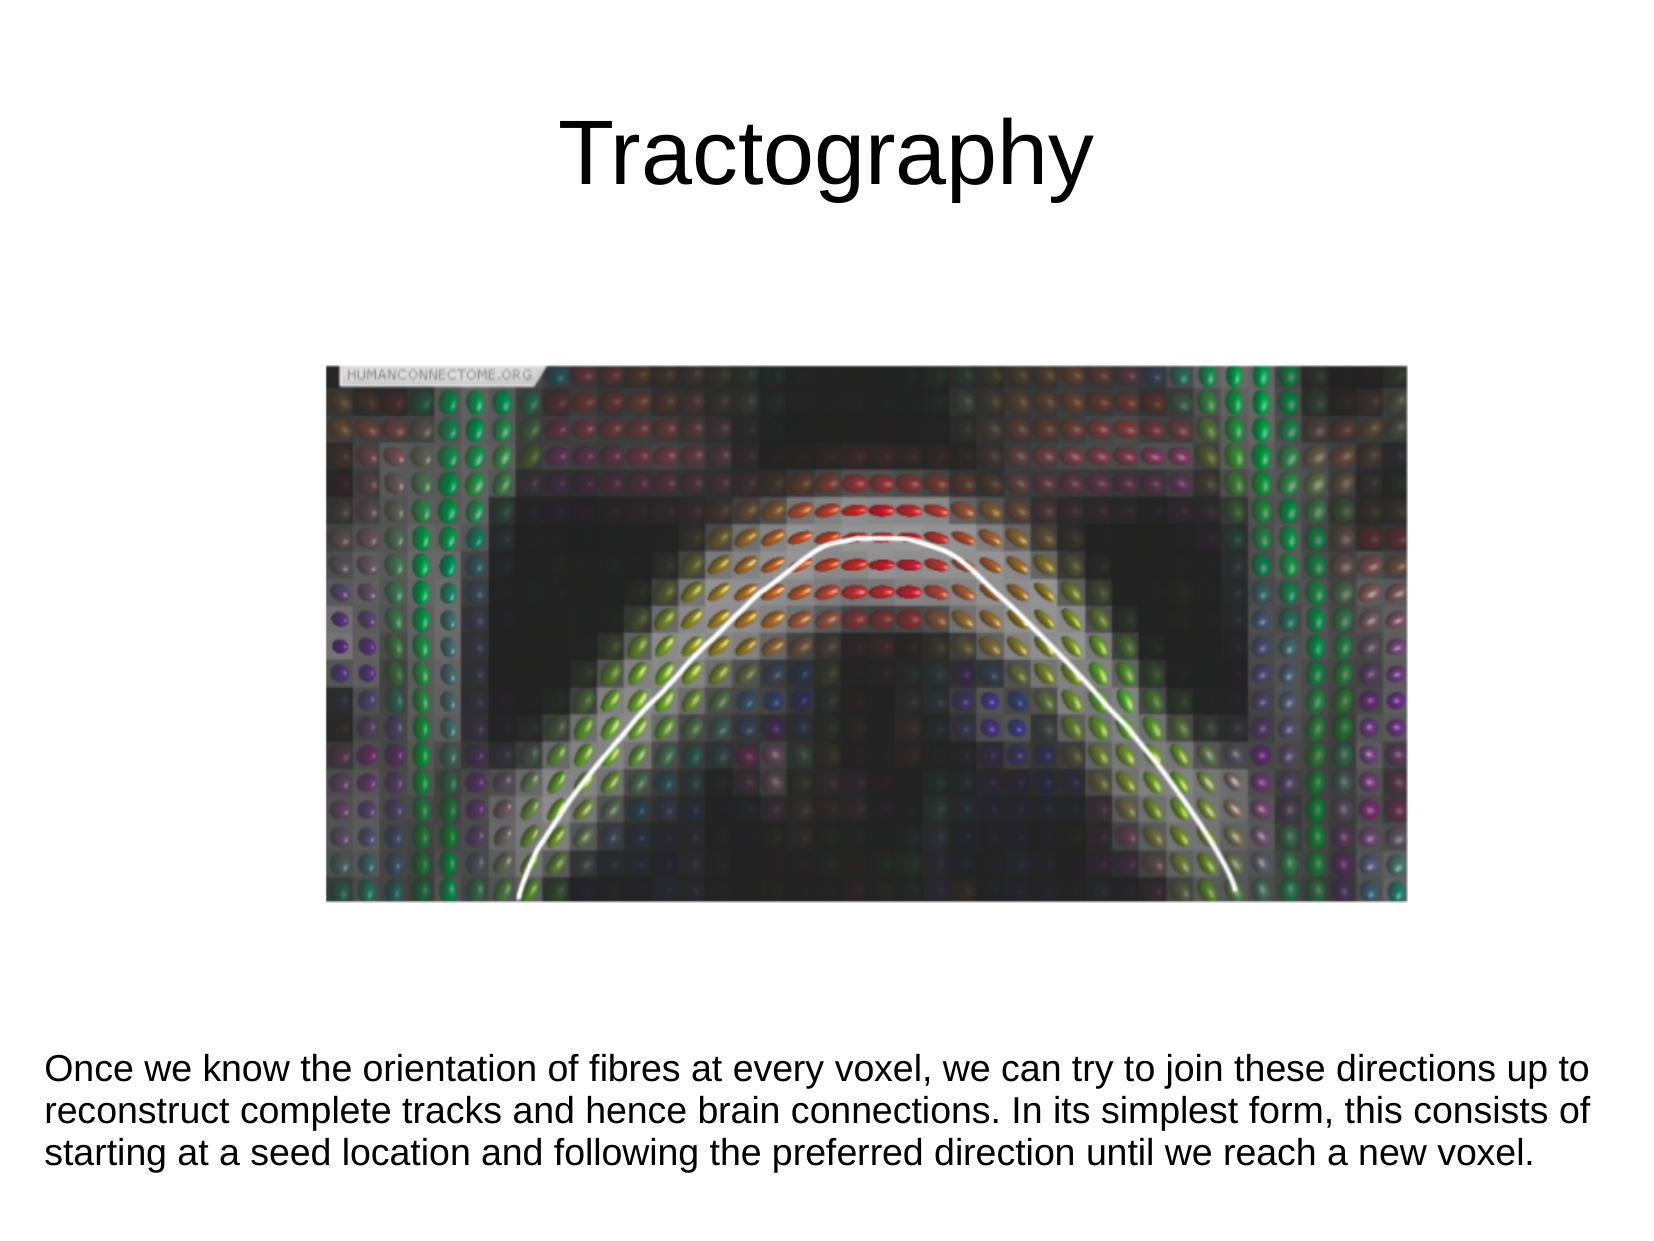

# Tractography
Once we know the orientation of fibres at every voxel, we can try to join these directions up to reconstruct complete tracks and hence brain connections. In its simplest form, this consists of starting at a seed location and following the preferred direction until we reach a new voxel.